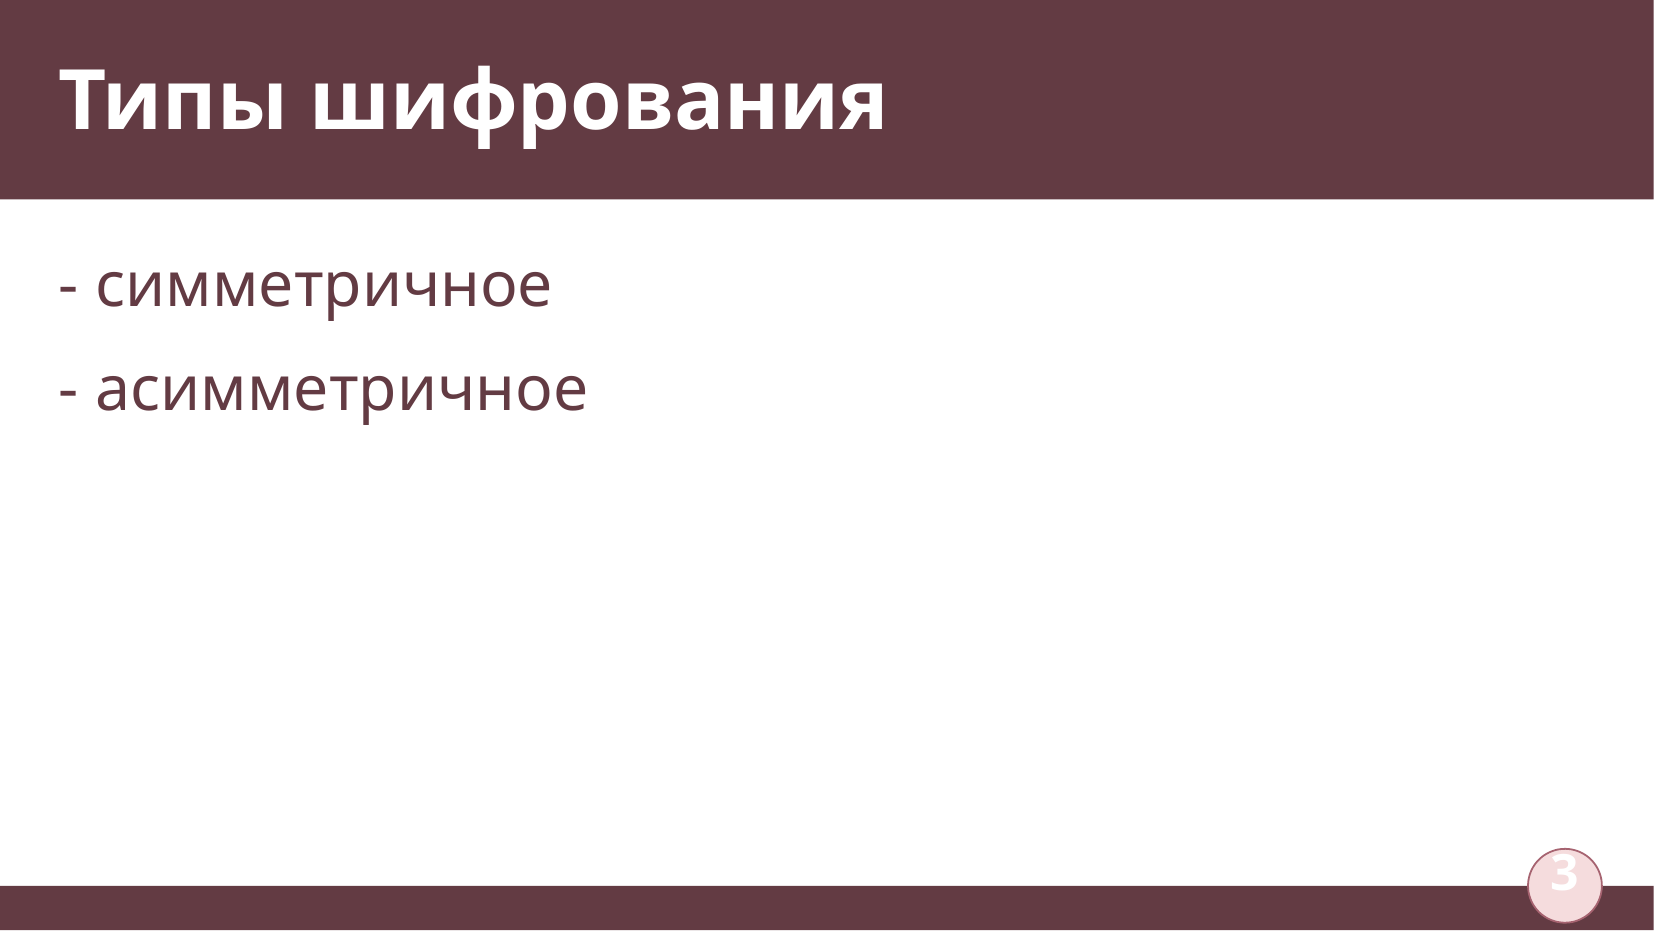

# Типы шифрования
- симметричное
- асимметричное